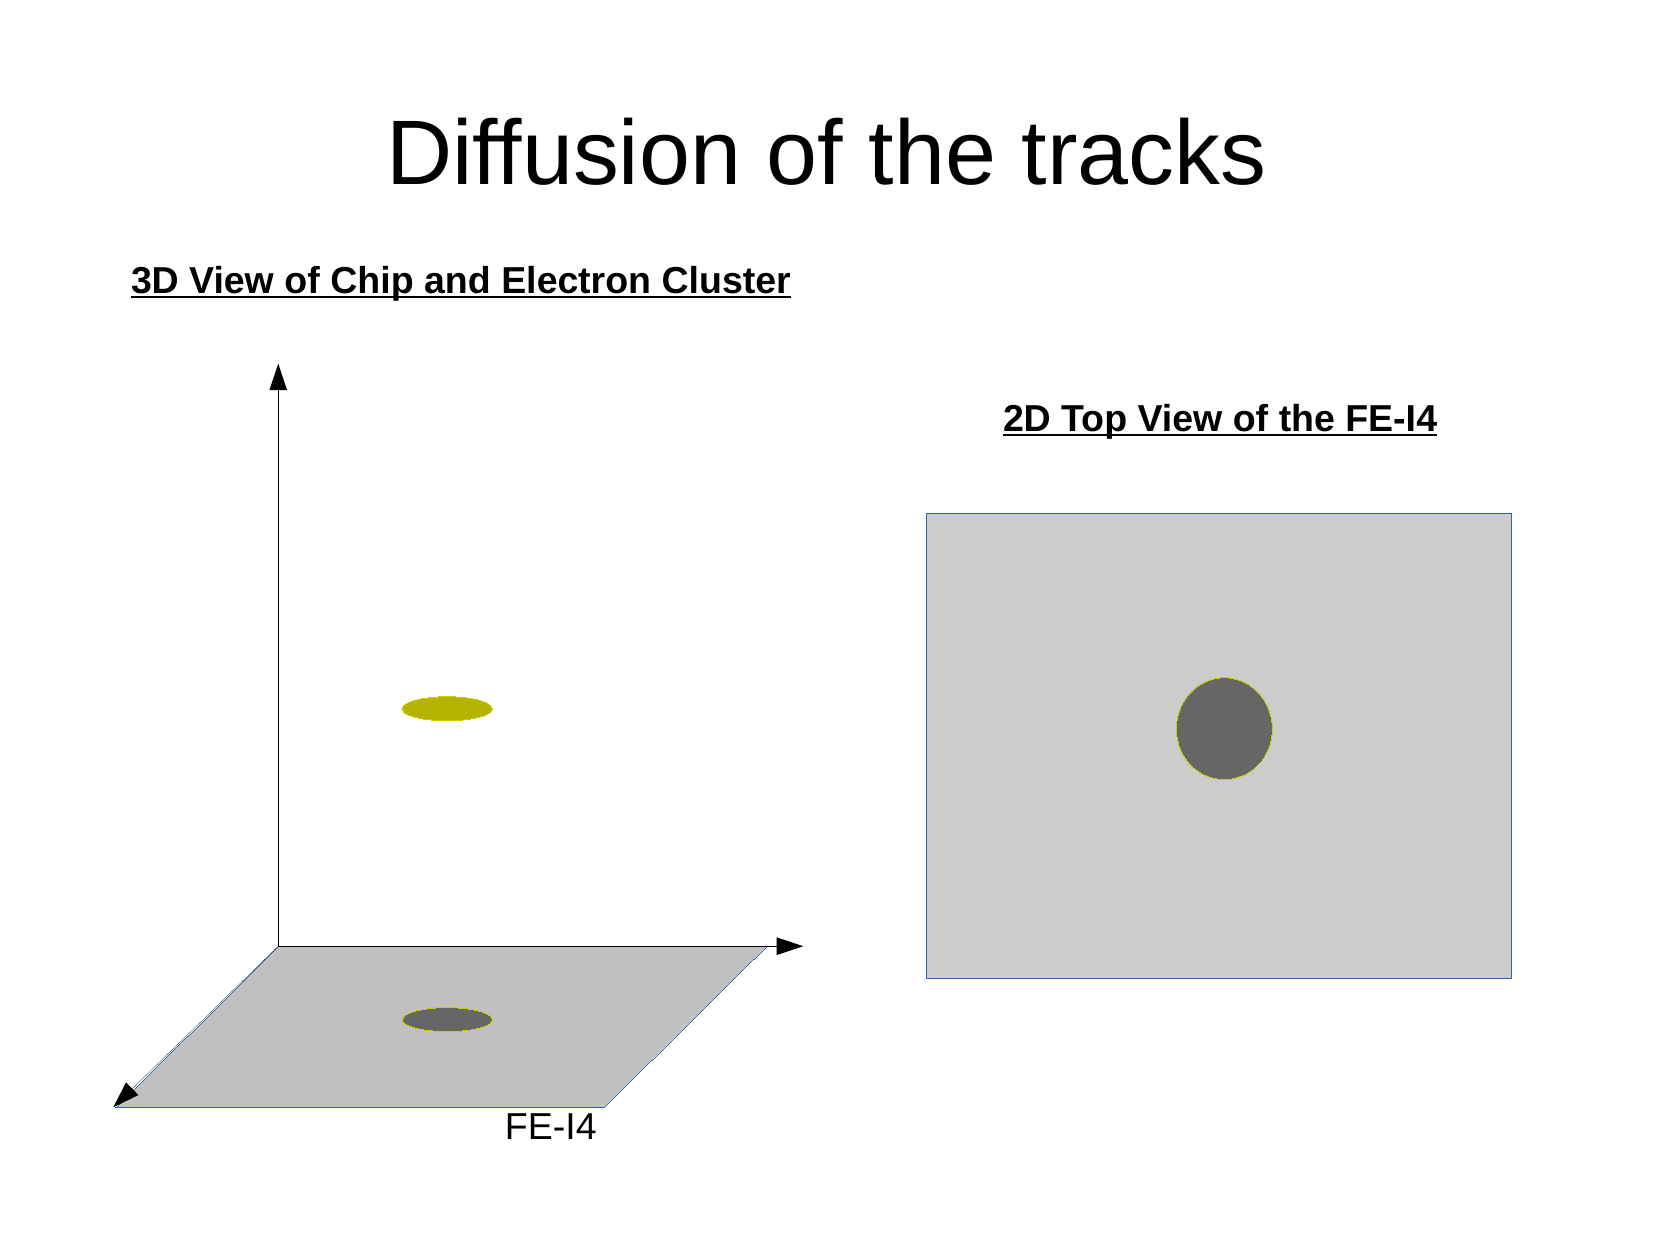

# Diffusion of the tracks
3D View of Chip and Electron Cluster
2D Top View of the FE-I4
FE-I4